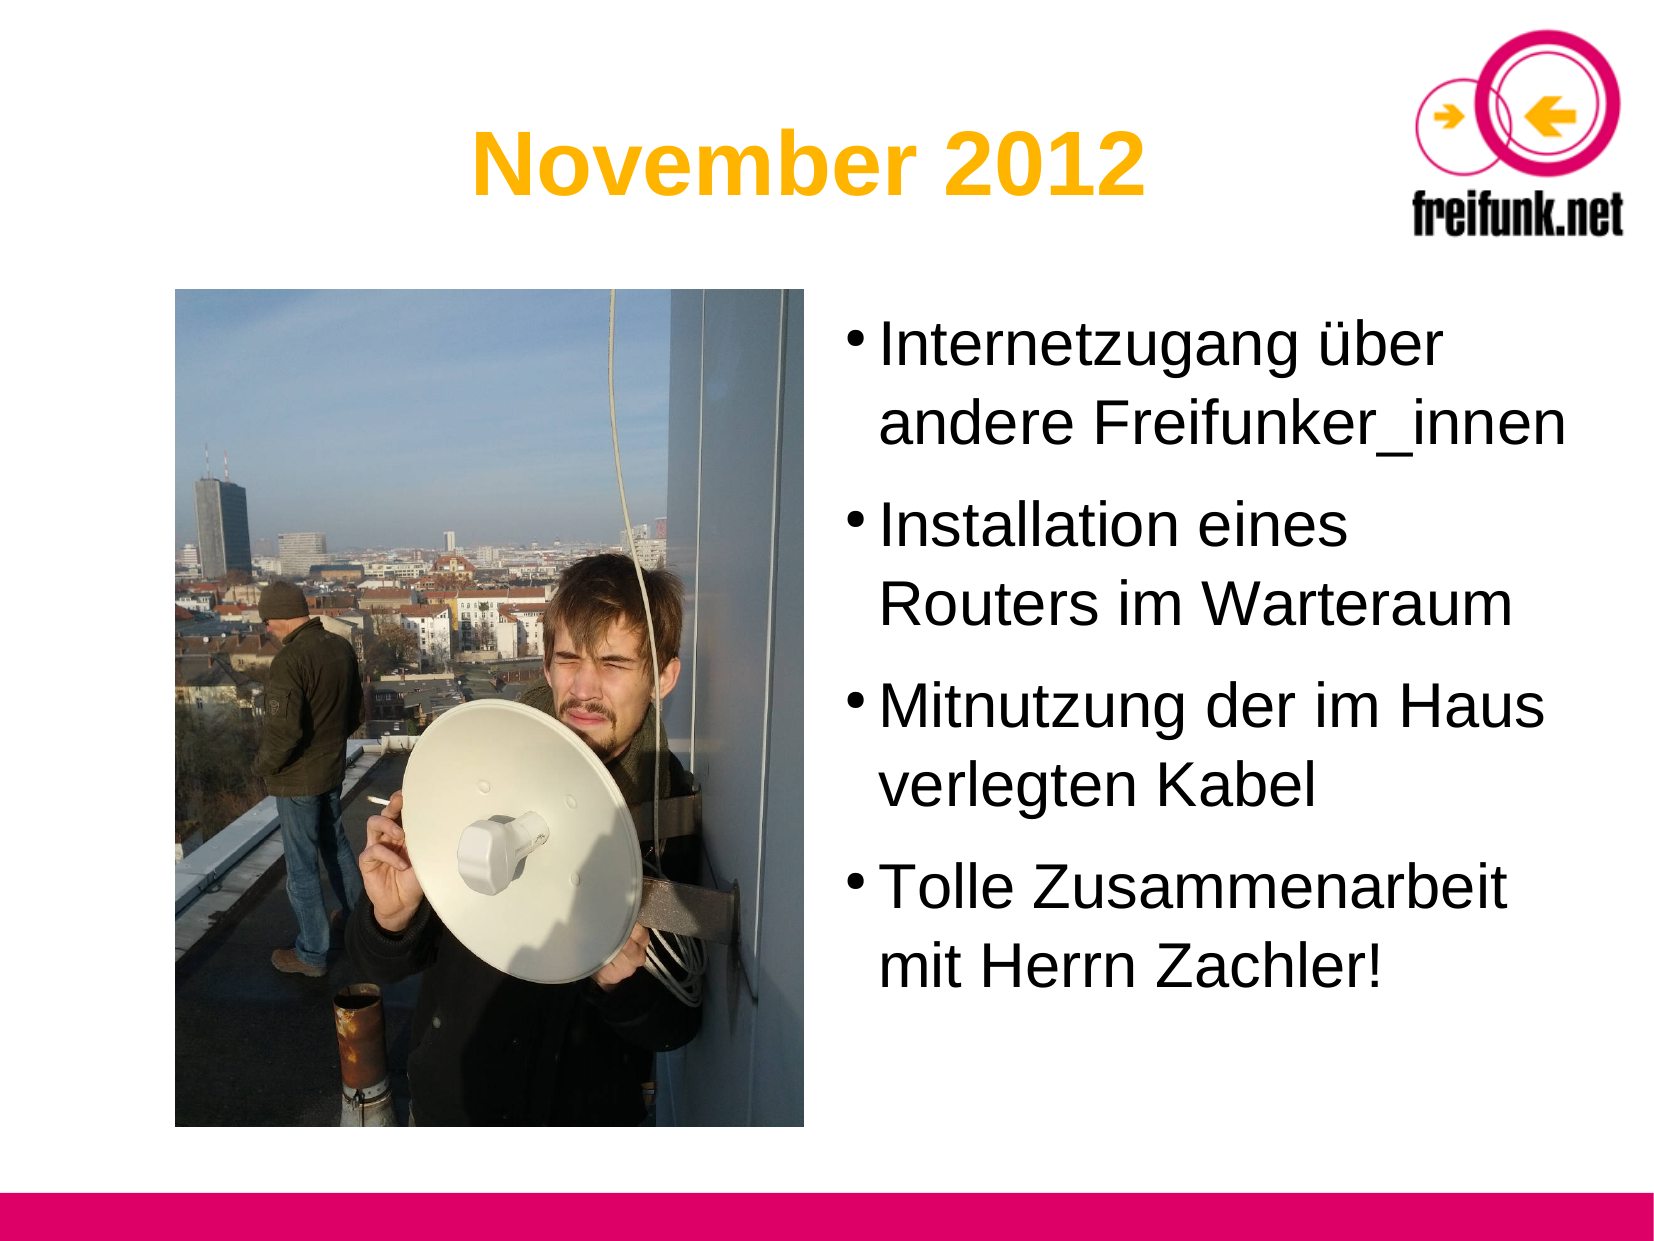

# November 2012
Internetzugang über andere Freifunker_innen
Installation eines Routers im Warteraum
Mitnutzung der im Haus verlegten Kabel
Tolle Zusammenarbeit mit Herrn Zachler!